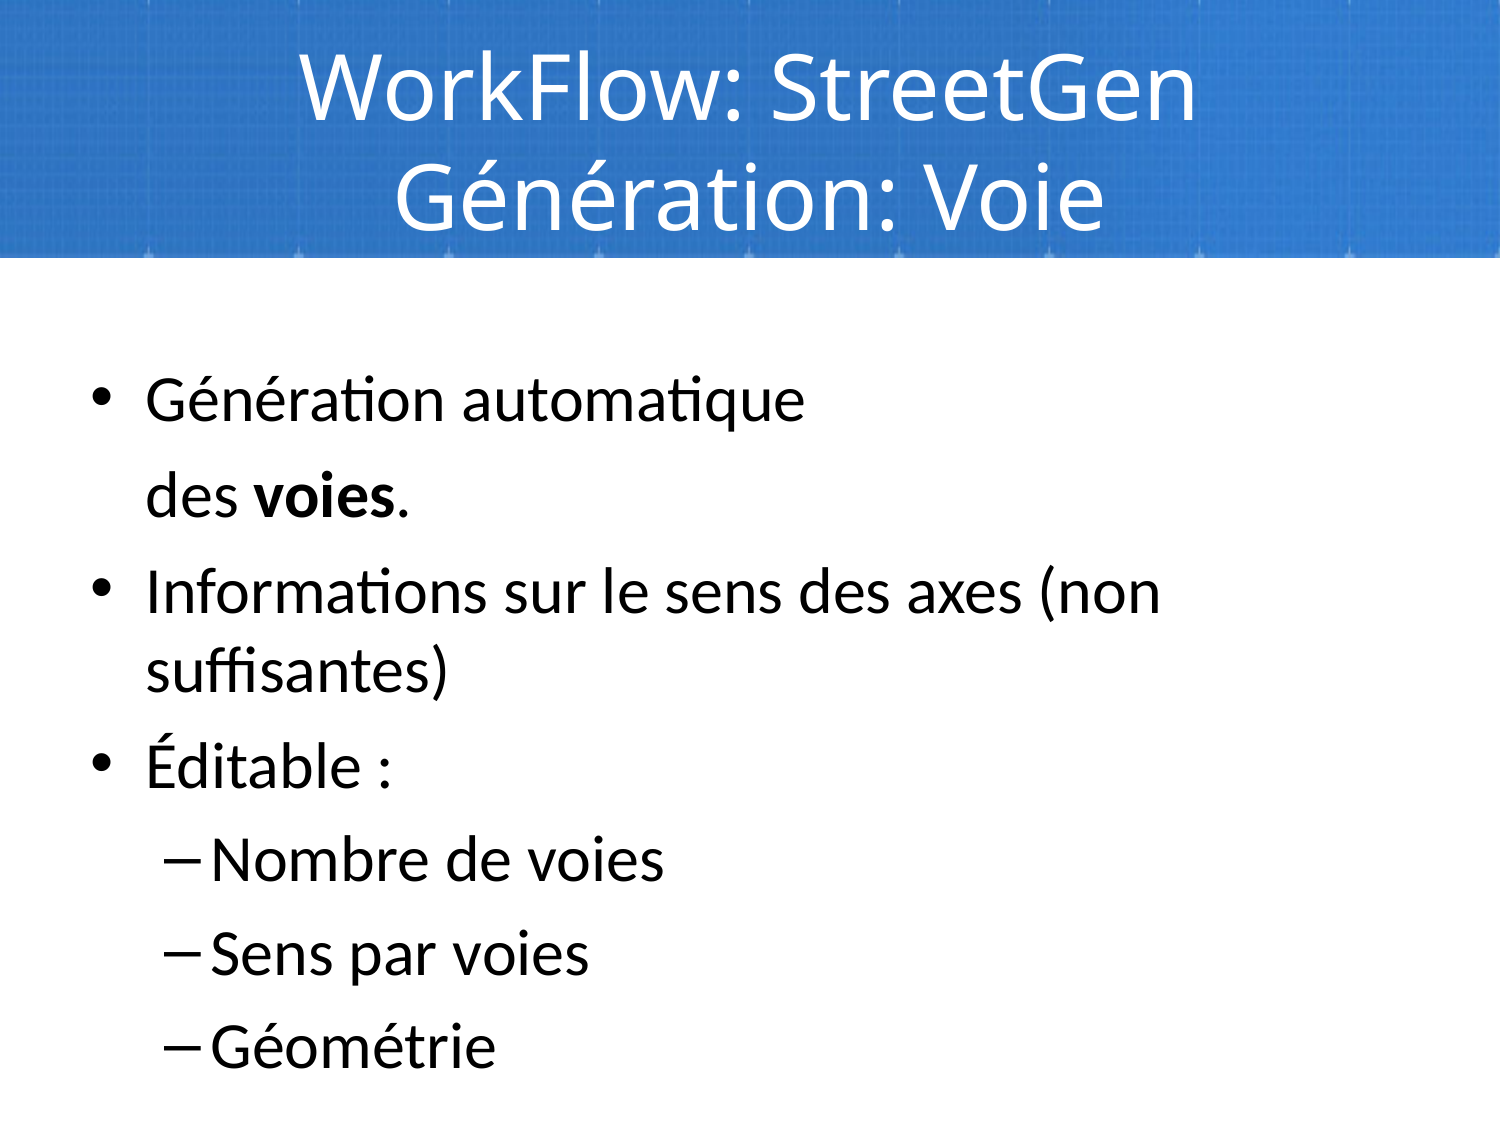

# WorkFlow: StreetGen Génération: Voie
Génération automatique
des voies.
Informations sur le sens des axes (non suffisantes)
Éditable :
Nombre de voies
Sens par voies
Géométrie